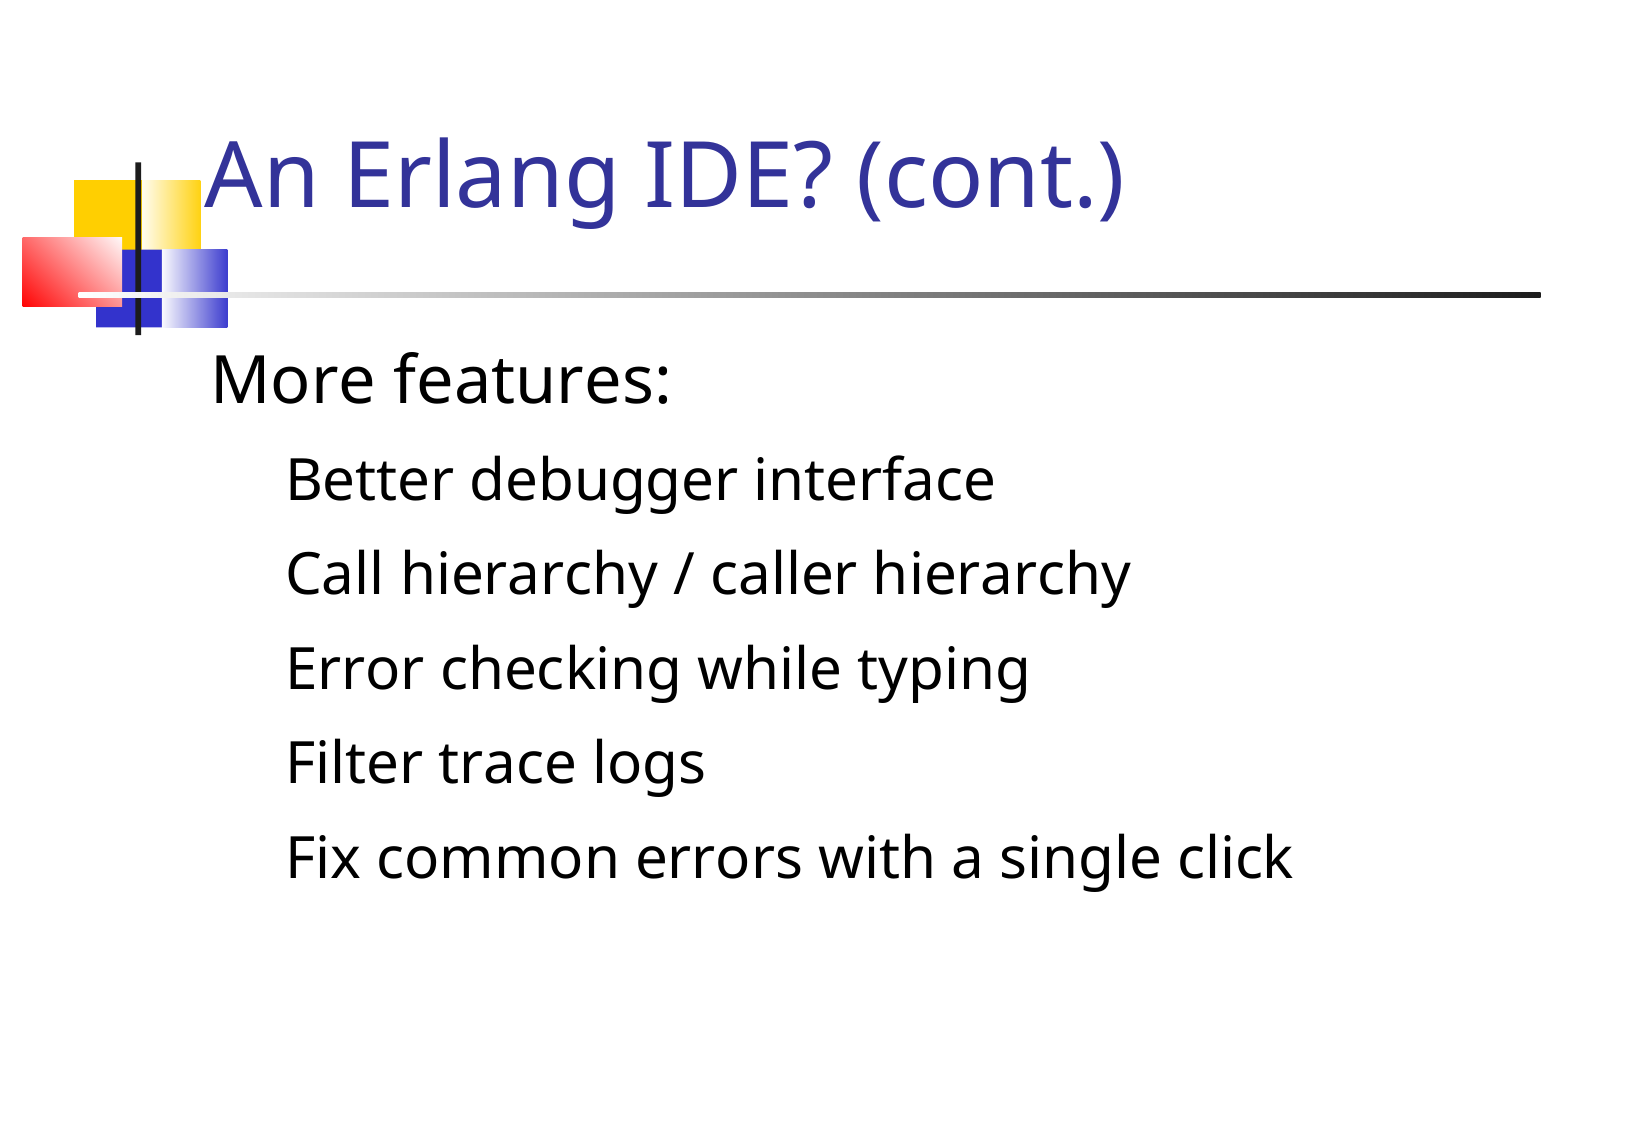

# An Erlang IDE? (cont.)
More features:
Better debugger interface
Call hierarchy / caller hierarchy
Error checking while typing
Filter trace logs
Fix common errors with a single click